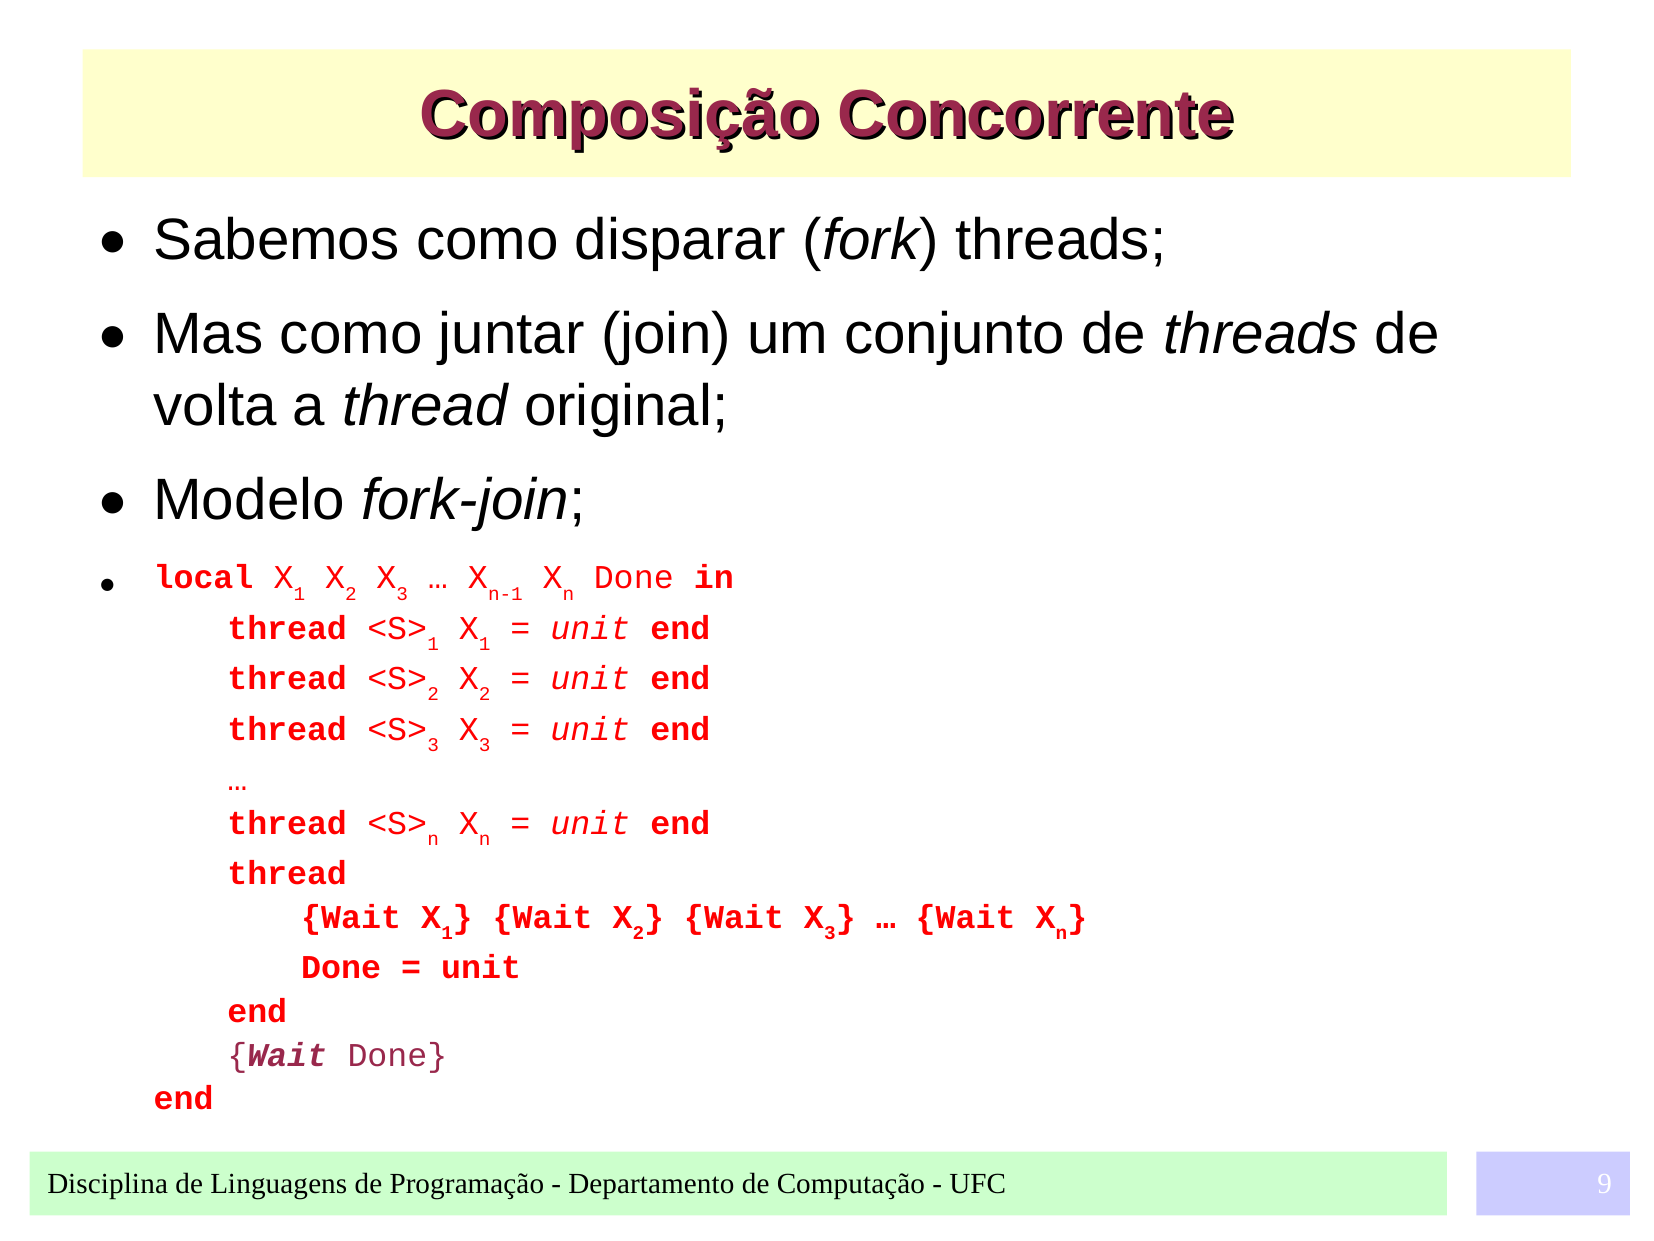

# Composição Concorrente
Sabemos como disparar (fork) threads;
Mas como juntar (join) um conjunto de threads de volta a thread original;
Modelo fork-join;
local X1 X2 X3 … Xn-1 Xn Done in
	thread <S>1 X1 = unit end
	thread <S>2 X2 = unit end
	thread <S>3 X3 = unit end
	…
	thread <S>n Xn = unit end
	thread
		{Wait X1} {Wait X2} {Wait X3} … {Wait Xn}
		Done = unit
	end
	{Wait Done}
end
Disciplina de Linguagens de Programação - Departamento de Computação - UFC
9